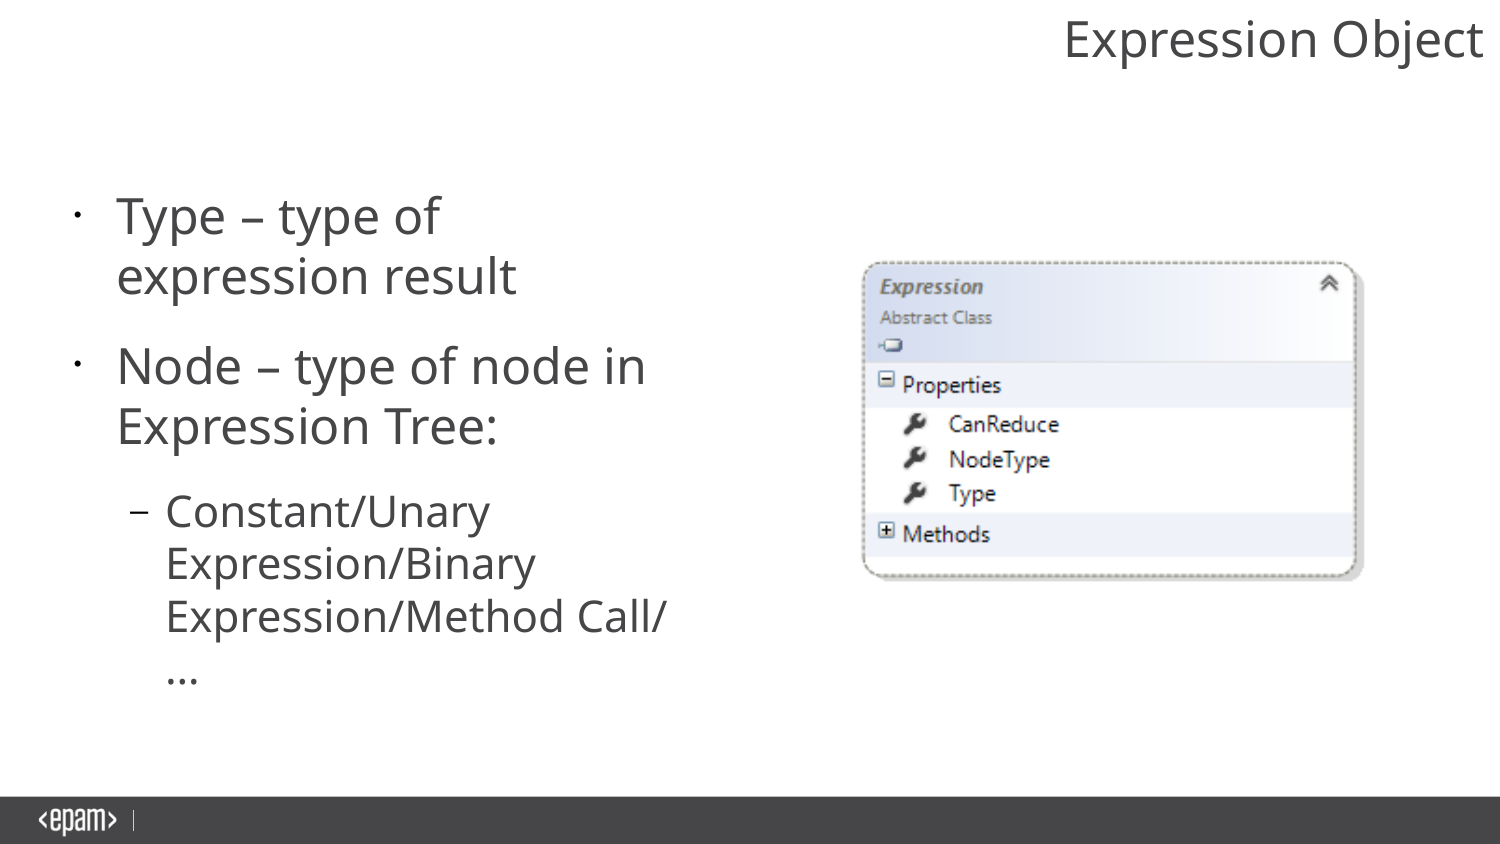

Expression Object
# Type – type of expression result
Node – type of node in Expression Tree:
Constant/Unary Expression/Binary Expression/Method Call/ …